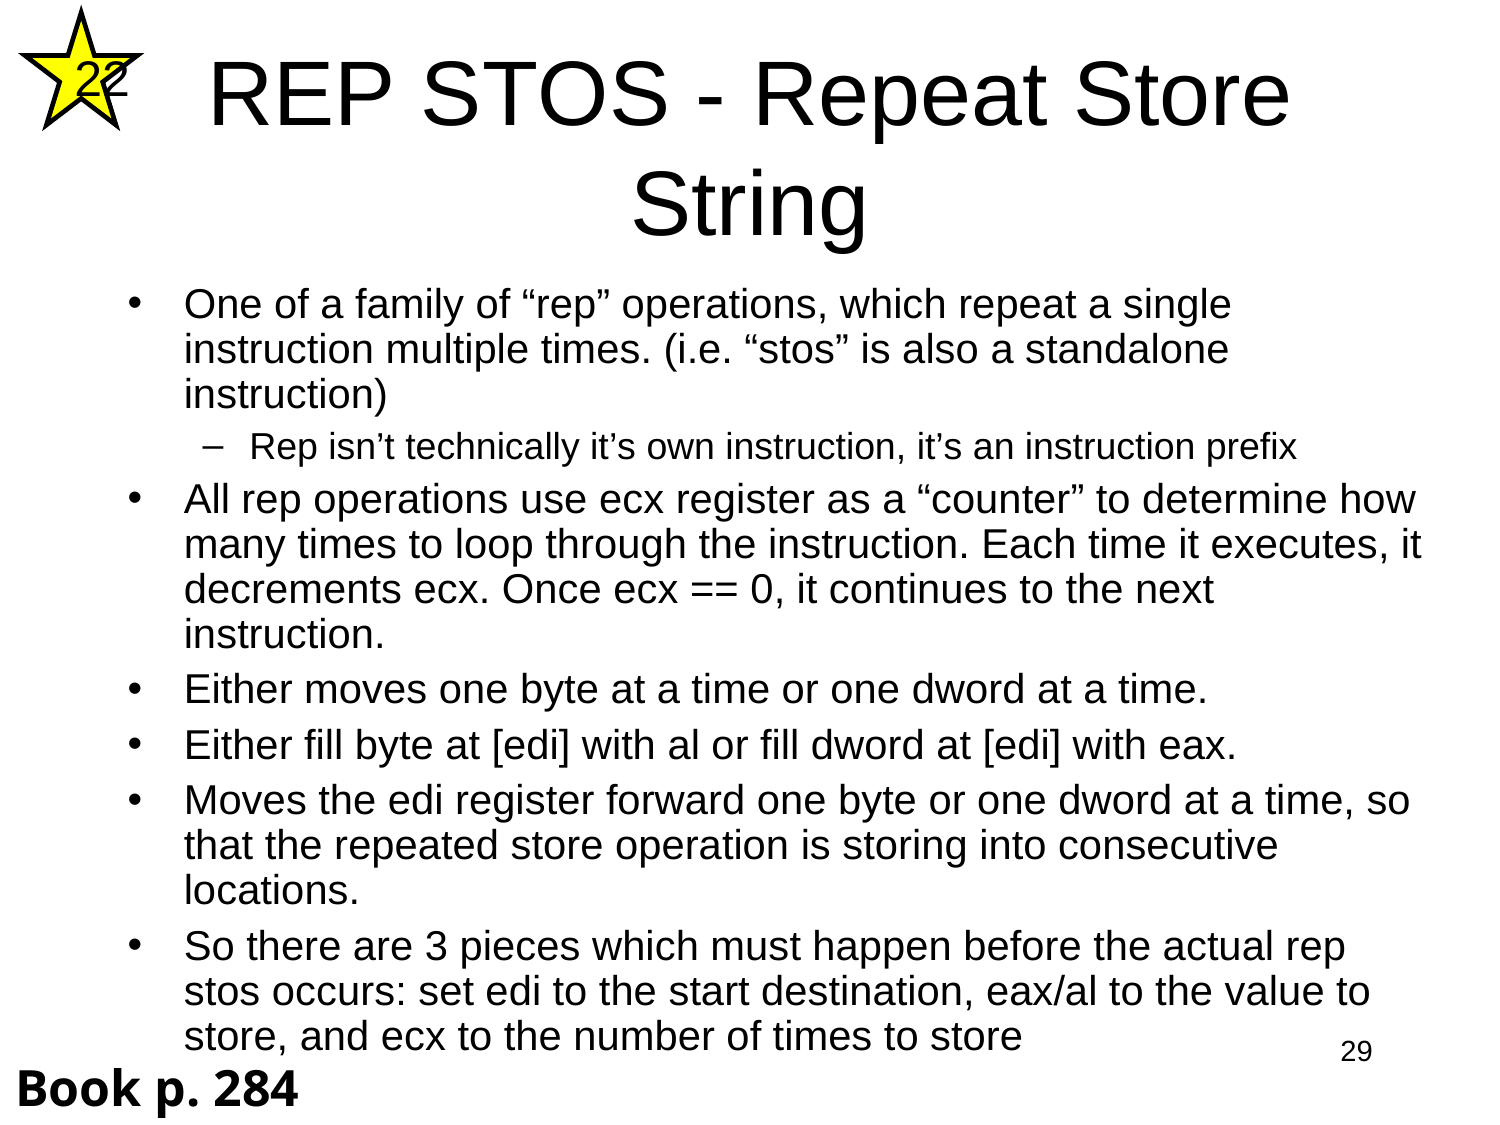

22
# REP STOS - Repeat Store String
One of a family of “rep” operations, which repeat a single instruction multiple times. (i.e. “stos” is also a standalone instruction)
Rep isn’t technically it’s own instruction, it’s an instruction prefix
All rep operations use ecx register as a “counter” to determine how many times to loop through the instruction. Each time it executes, it decrements ecx. Once ecx == 0, it continues to the next instruction.
Either moves one byte at a time or one dword at a time.
Either fill byte at [edi] with al or fill dword at [edi] with eax.
Moves the edi register forward one byte or one dword at a time, so that the repeated store operation is storing into consecutive locations.
So there are 3 pieces which must happen before the actual rep stos occurs: set edi to the start destination, eax/al to the value to store, and ecx to the number of times to store
Book p. 284